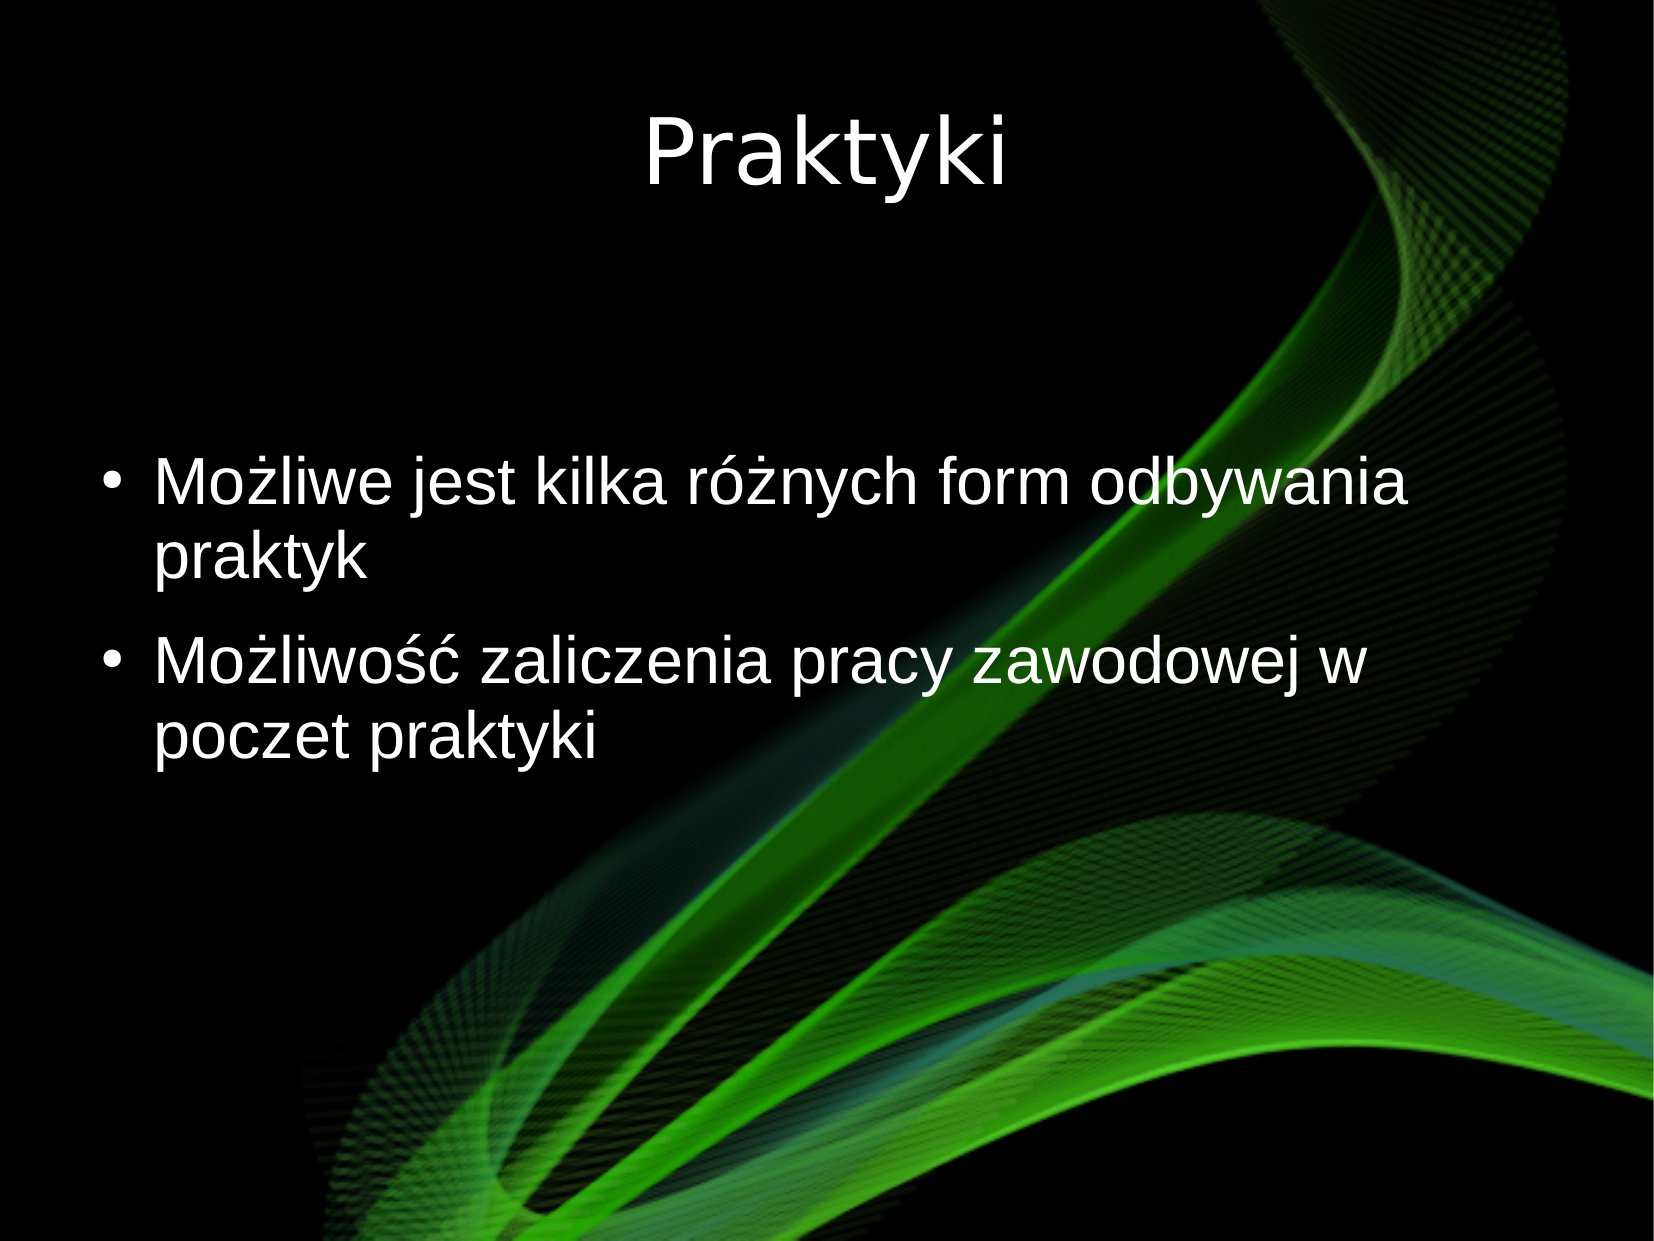

# Praktyki
Możliwe jest kilka różnych form odbywania praktyk
Możliwość zaliczenia pracy zawodowej w poczet praktyki